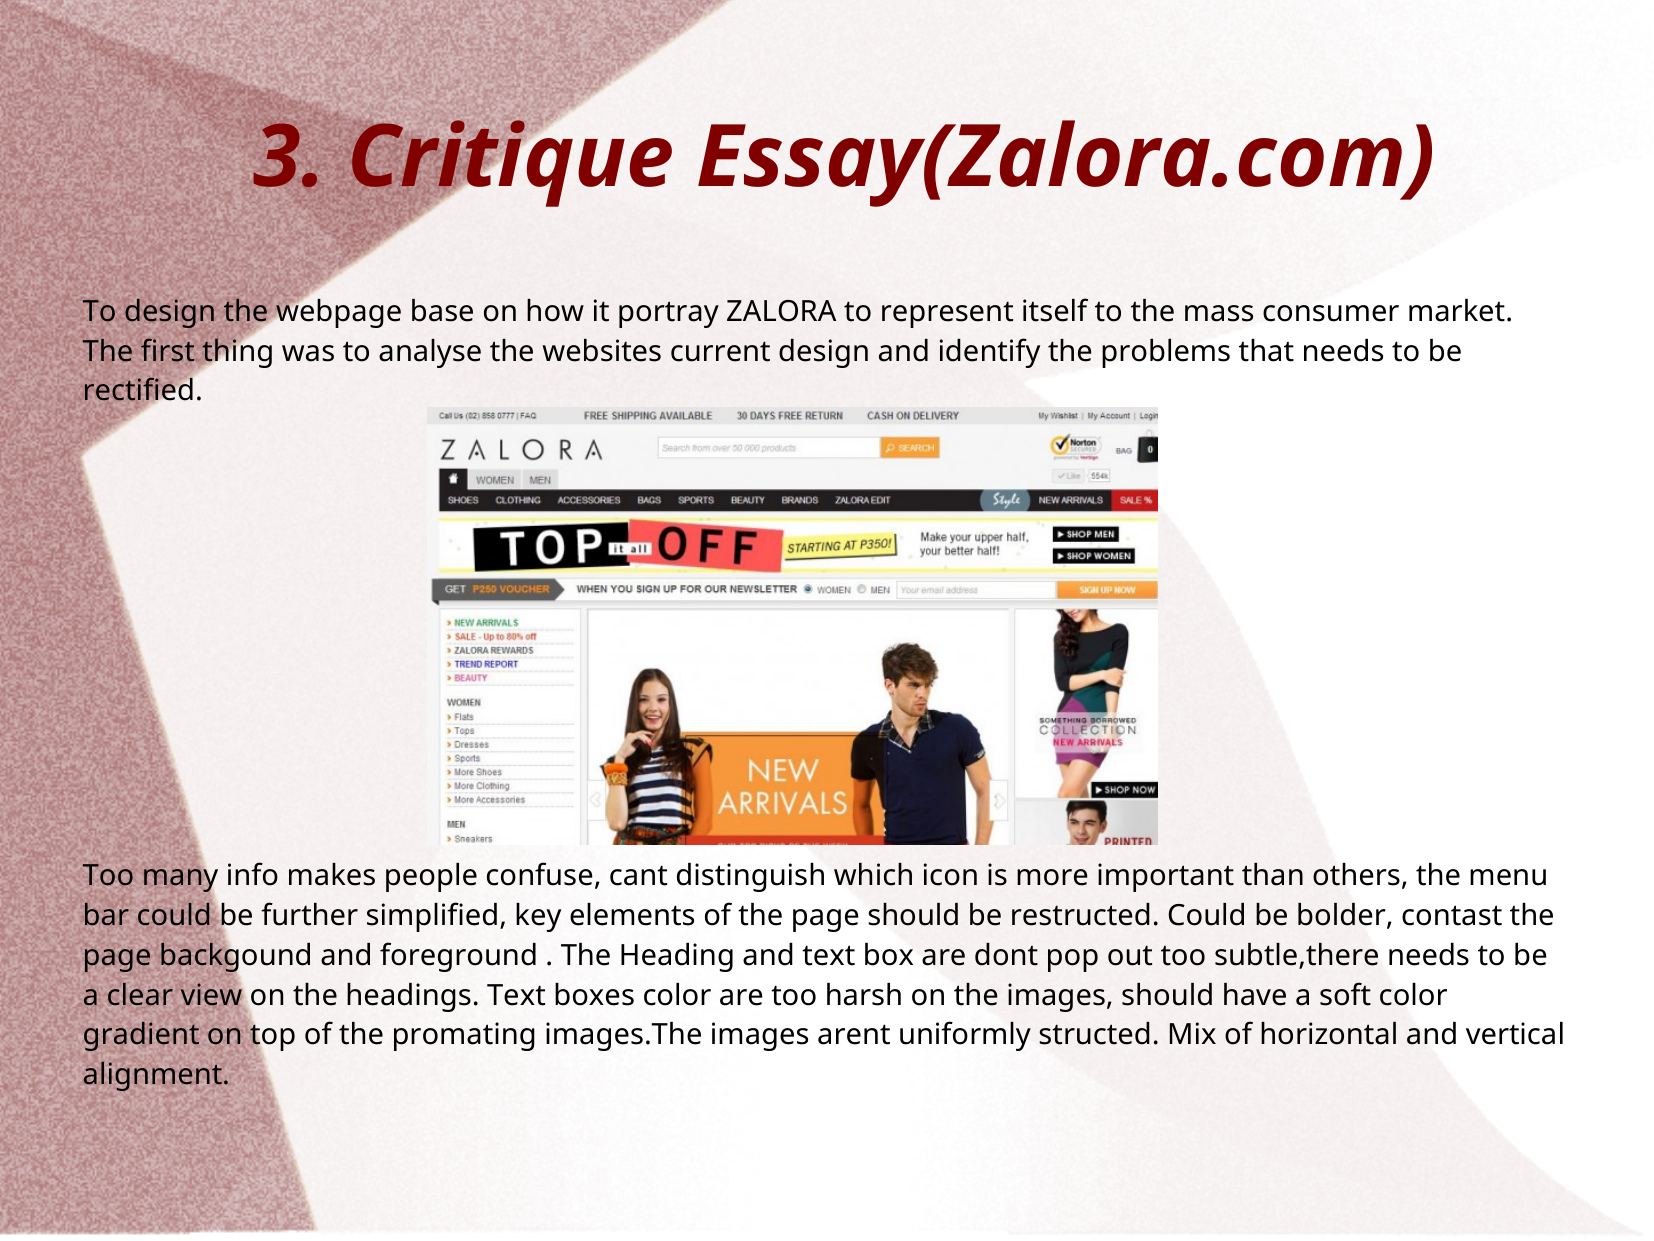

# 3. Critique Essay(Zalora.com)
To design the webpage base on how it portray ZALORA to represent itself to the mass consumer market. The first thing was to analyse the websites current design and identify the problems that needs to be rectified.
Too many info makes people confuse, cant distinguish which icon is more important than others, the menu bar could be further simplified, key elements of the page should be restructed. Could be bolder, contast the page backgound and foreground . The Heading and text box are dont pop out too subtle,there needs to be a clear view on the headings. Text boxes color are too harsh on the images, should have a soft color gradient on top of the promating images.The images arent uniformly structed. Mix of horizontal and vertical alignment.